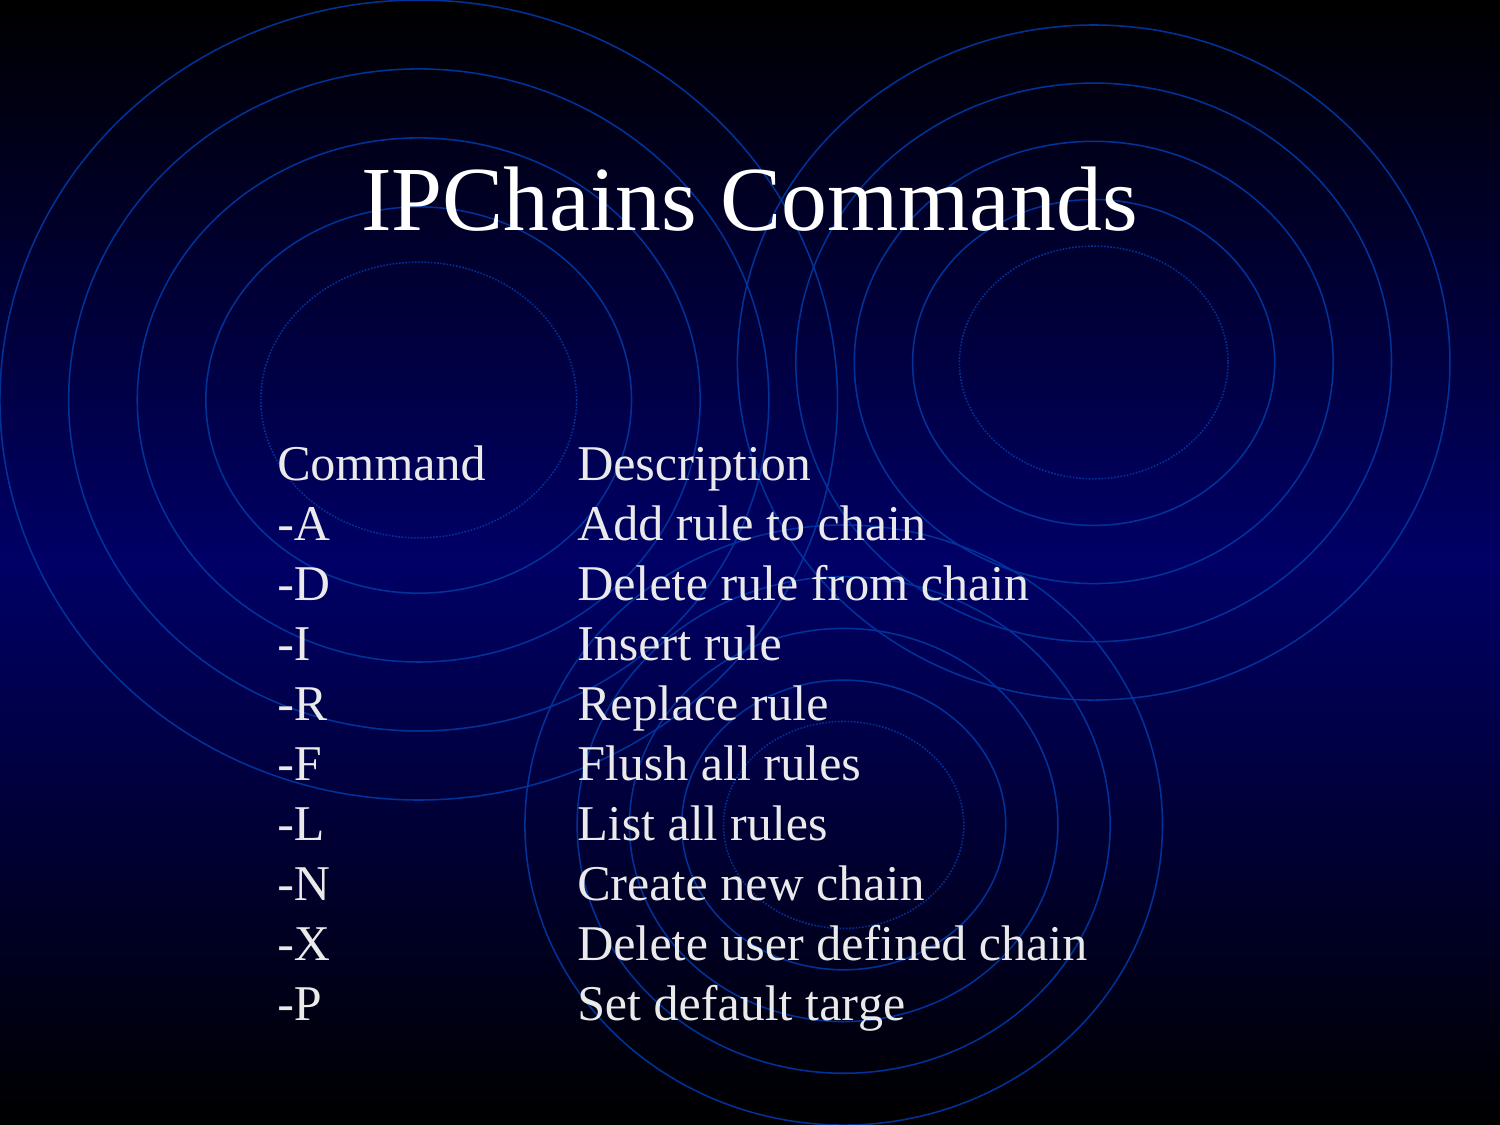

# IPChains Commands
	Command 	Description
	-A 		Add rule to chain
	-D 		Delete rule from chain
	-I 		Insert rule
	-R 		Replace rule
	-F 		Flush all rules
	-L 		List all rules
	-N 		Create new chain
	-X 		Delete user defined chain
	-P 		Set default targe